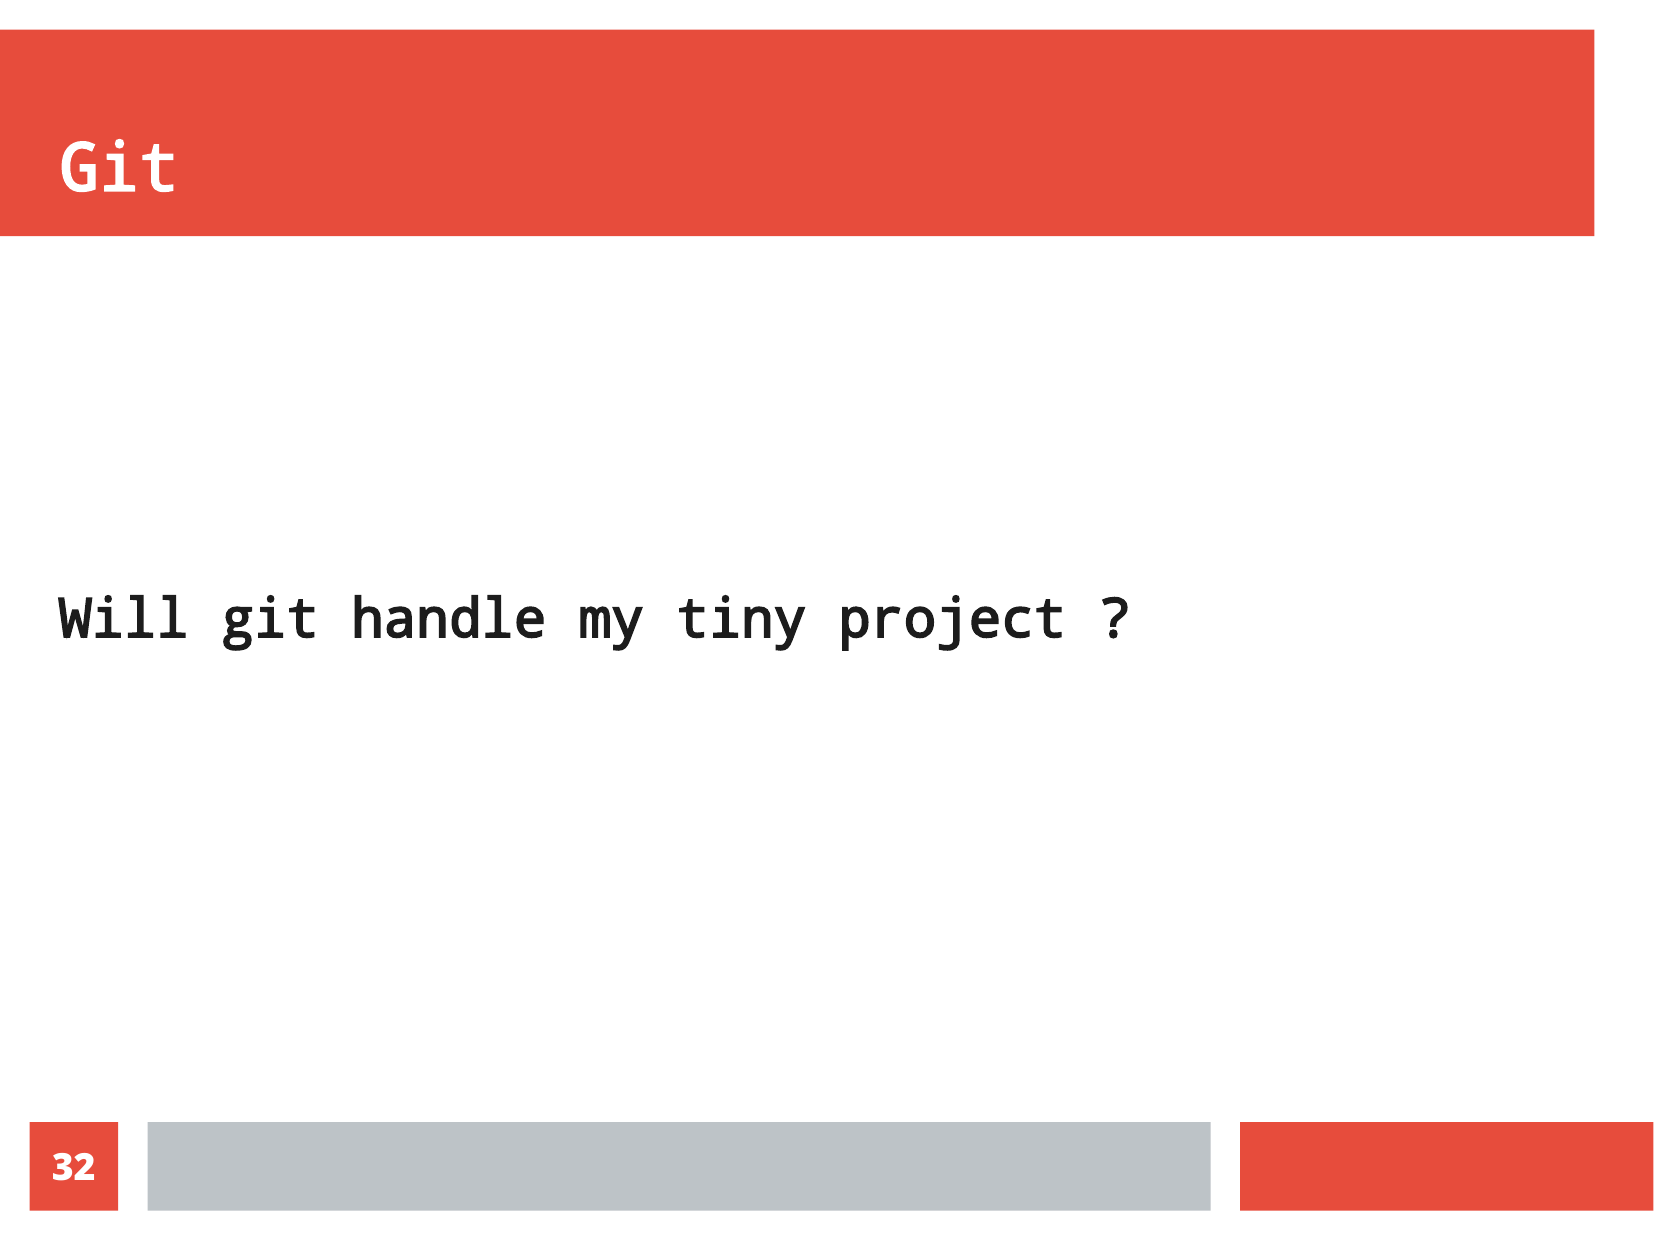

# Git
Will git handle my tiny project ?
32